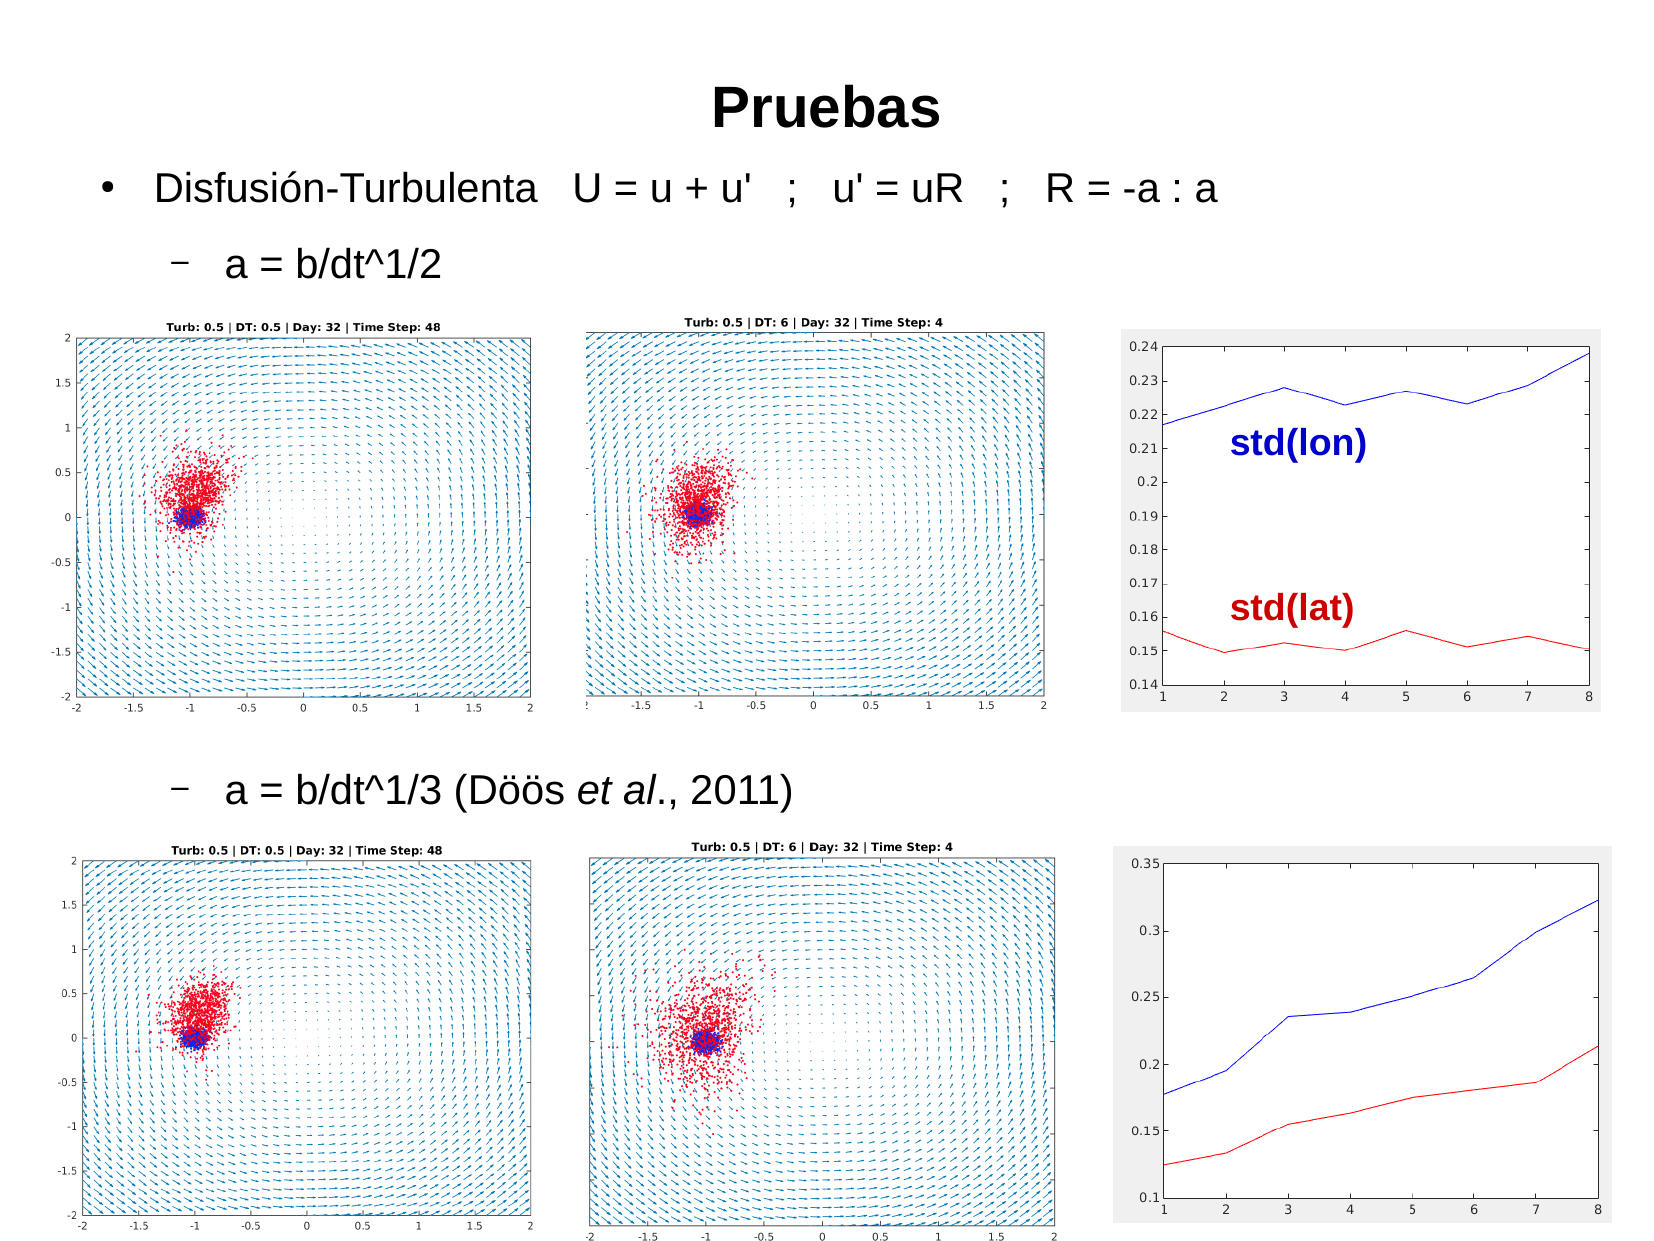

# Pruebas
Disfusión-Turbulenta U = u + u' ; u' = uR ; R = -a : a
a = b/dt^1/2
a = b/dt^1/3 (Döös et al., 2011)
std(lon)
std(lat)